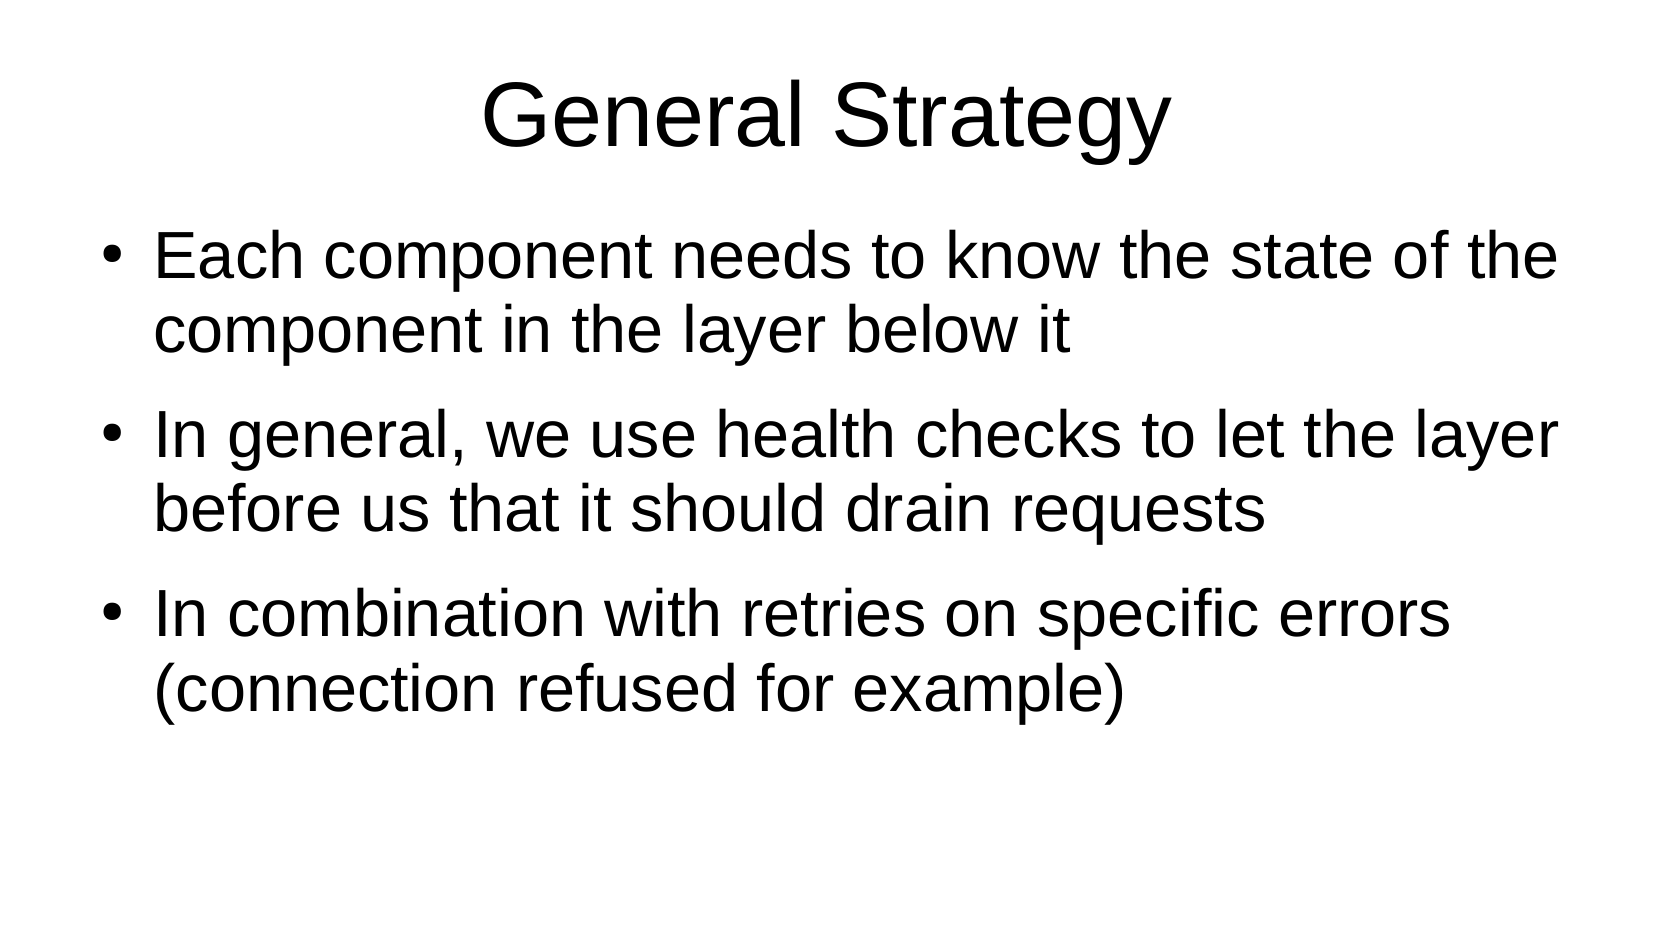

# General Strategy
Each component needs to know the state of the component in the layer below it
In general, we use health checks to let the layer before us that it should drain requests
In combination with retries on specific errors (connection refused for example)